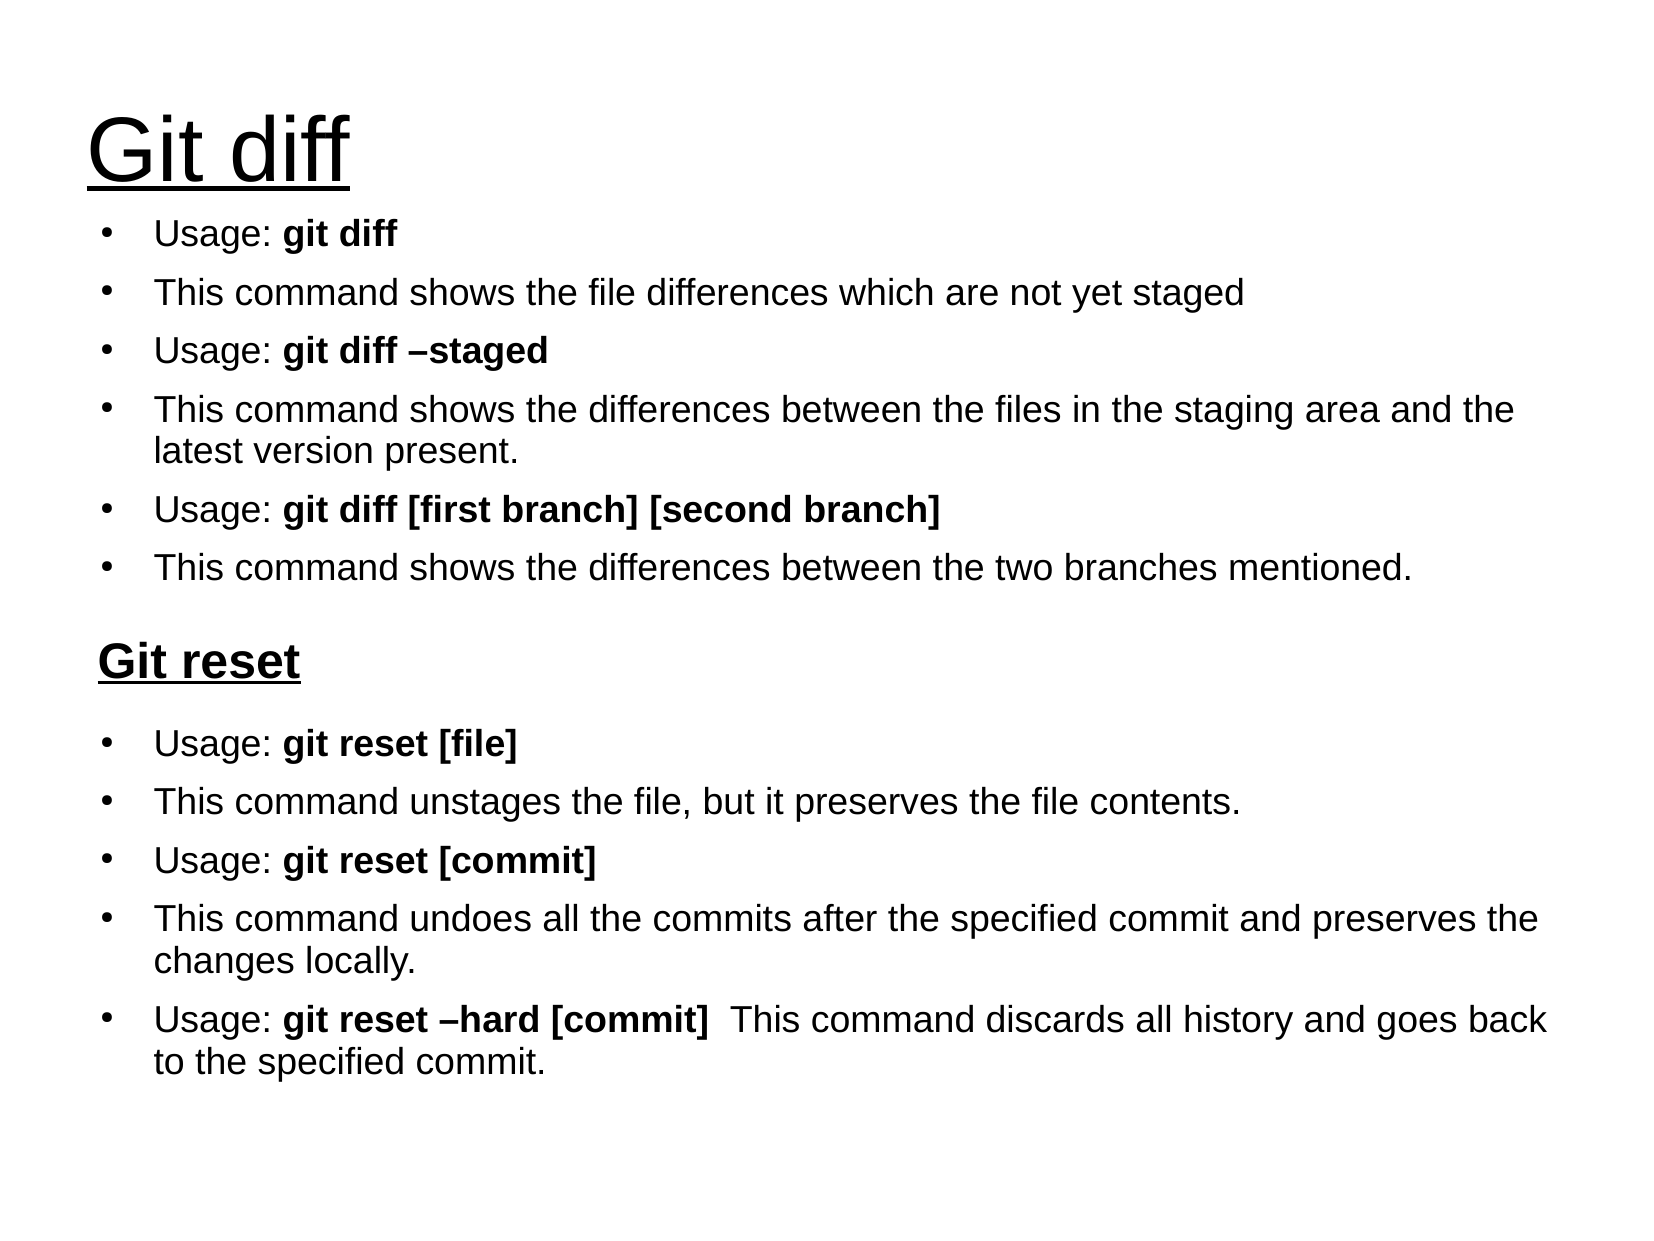

# Git diff
Usage: git diff
This command shows the file differences which are not yet staged
Usage: git diff –staged
This command shows the differences between the files in the staging area and the latest version present.
Usage: git diff [first branch] [second branch]
This command shows the differences between the two branches mentioned.
Usage: git reset [file]
This command unstages the file, but it preserves the file contents.
Usage: git reset [commit]
This command undoes all the commits after the specified commit and preserves the changes locally.
Usage: git reset –hard [commit] This command discards all history and goes back to the specified commit.
Git reset